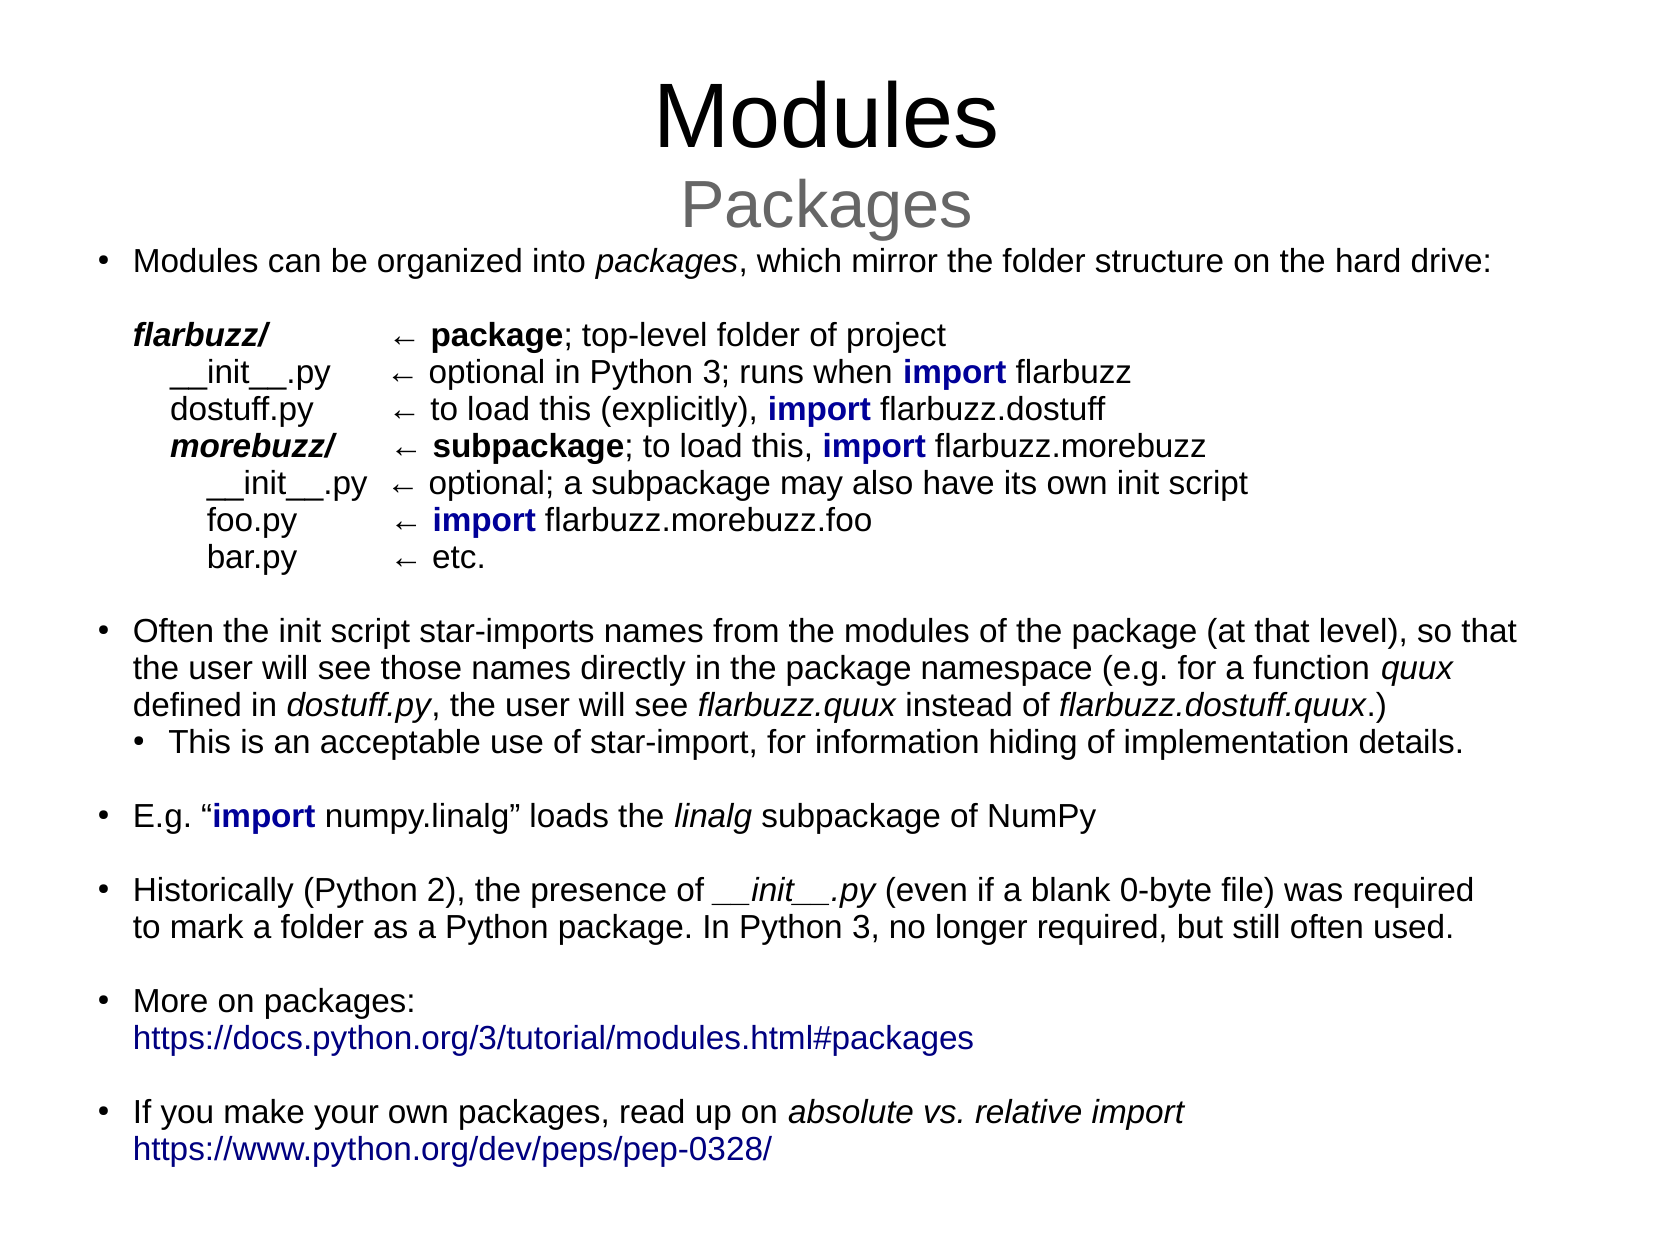

# Modules Packages
Modules can be organized into packages, which mirror the folder structure on the hard drive:
flarbuzz/ ← package; top-level folder of project
 __init__.py ← optional in Python 3; runs when import flarbuzz
 dostuff.py ← to load this (explicitly), import flarbuzz.dostuff
 morebuzz/ ← subpackage; to load this, import flarbuzz.morebuzz
 __init__.py ← optional; a subpackage may also have its own init script
 foo.py ← import flarbuzz.morebuzz.foo
 bar.py ← etc.
Often the init script star-imports names from the modules of the package (at that level), so that the user will see those names directly in the package namespace (e.g. for a function quux defined in dostuff.py, the user will see flarbuzz.quux instead of flarbuzz.dostuff.quux.)
This is an acceptable use of star-import, for information hiding of implementation details.
E.g. “import numpy.linalg” loads the linalg subpackage of NumPy
Historically (Python 2), the presence of __init__.py (even if a blank 0-byte file) was required
to mark a folder as a Python package. In Python 3, no longer required, but still often used.
More on packages:
https://docs.python.org/3/tutorial/modules.html#packages
If you make your own packages, read up on absolute vs. relative import
https://www.python.org/dev/peps/pep-0328/